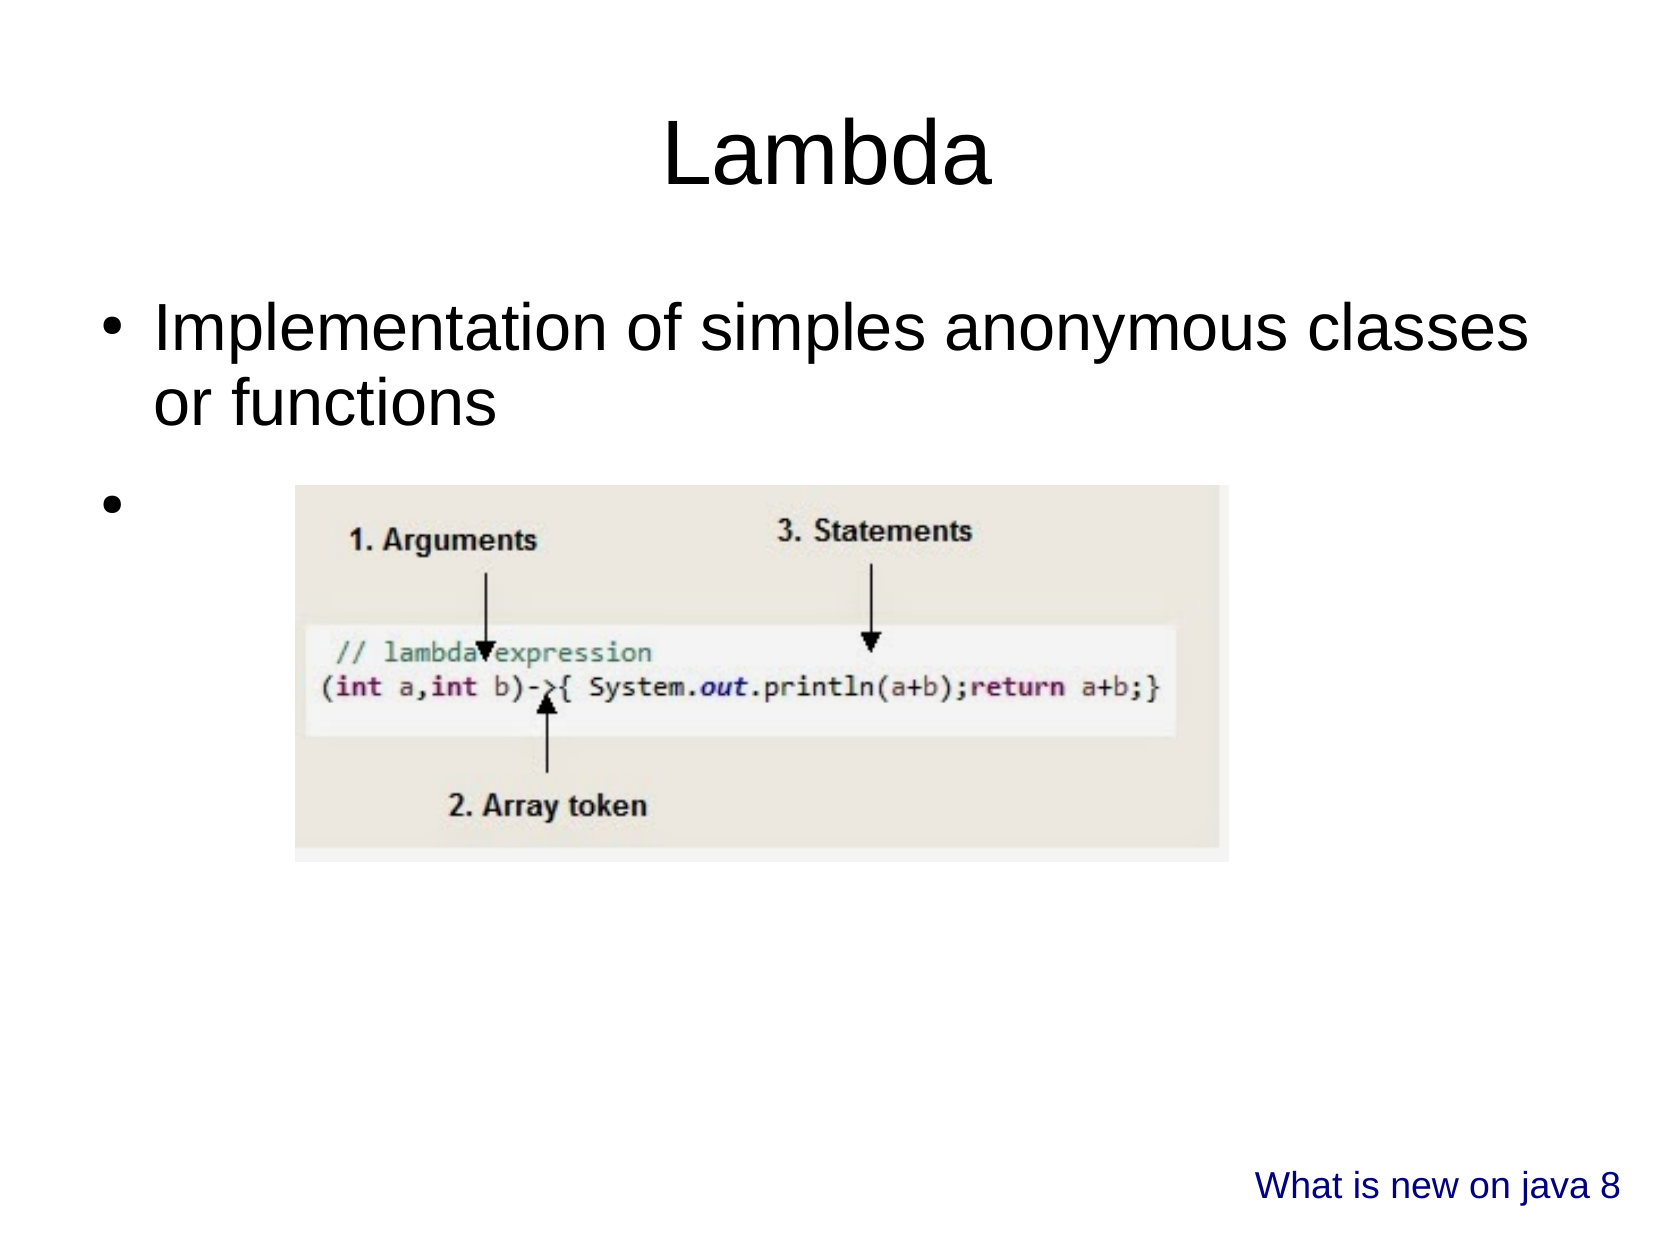

# Lambda
Implementation of simples anonymous classes or functions
What is new on java 8